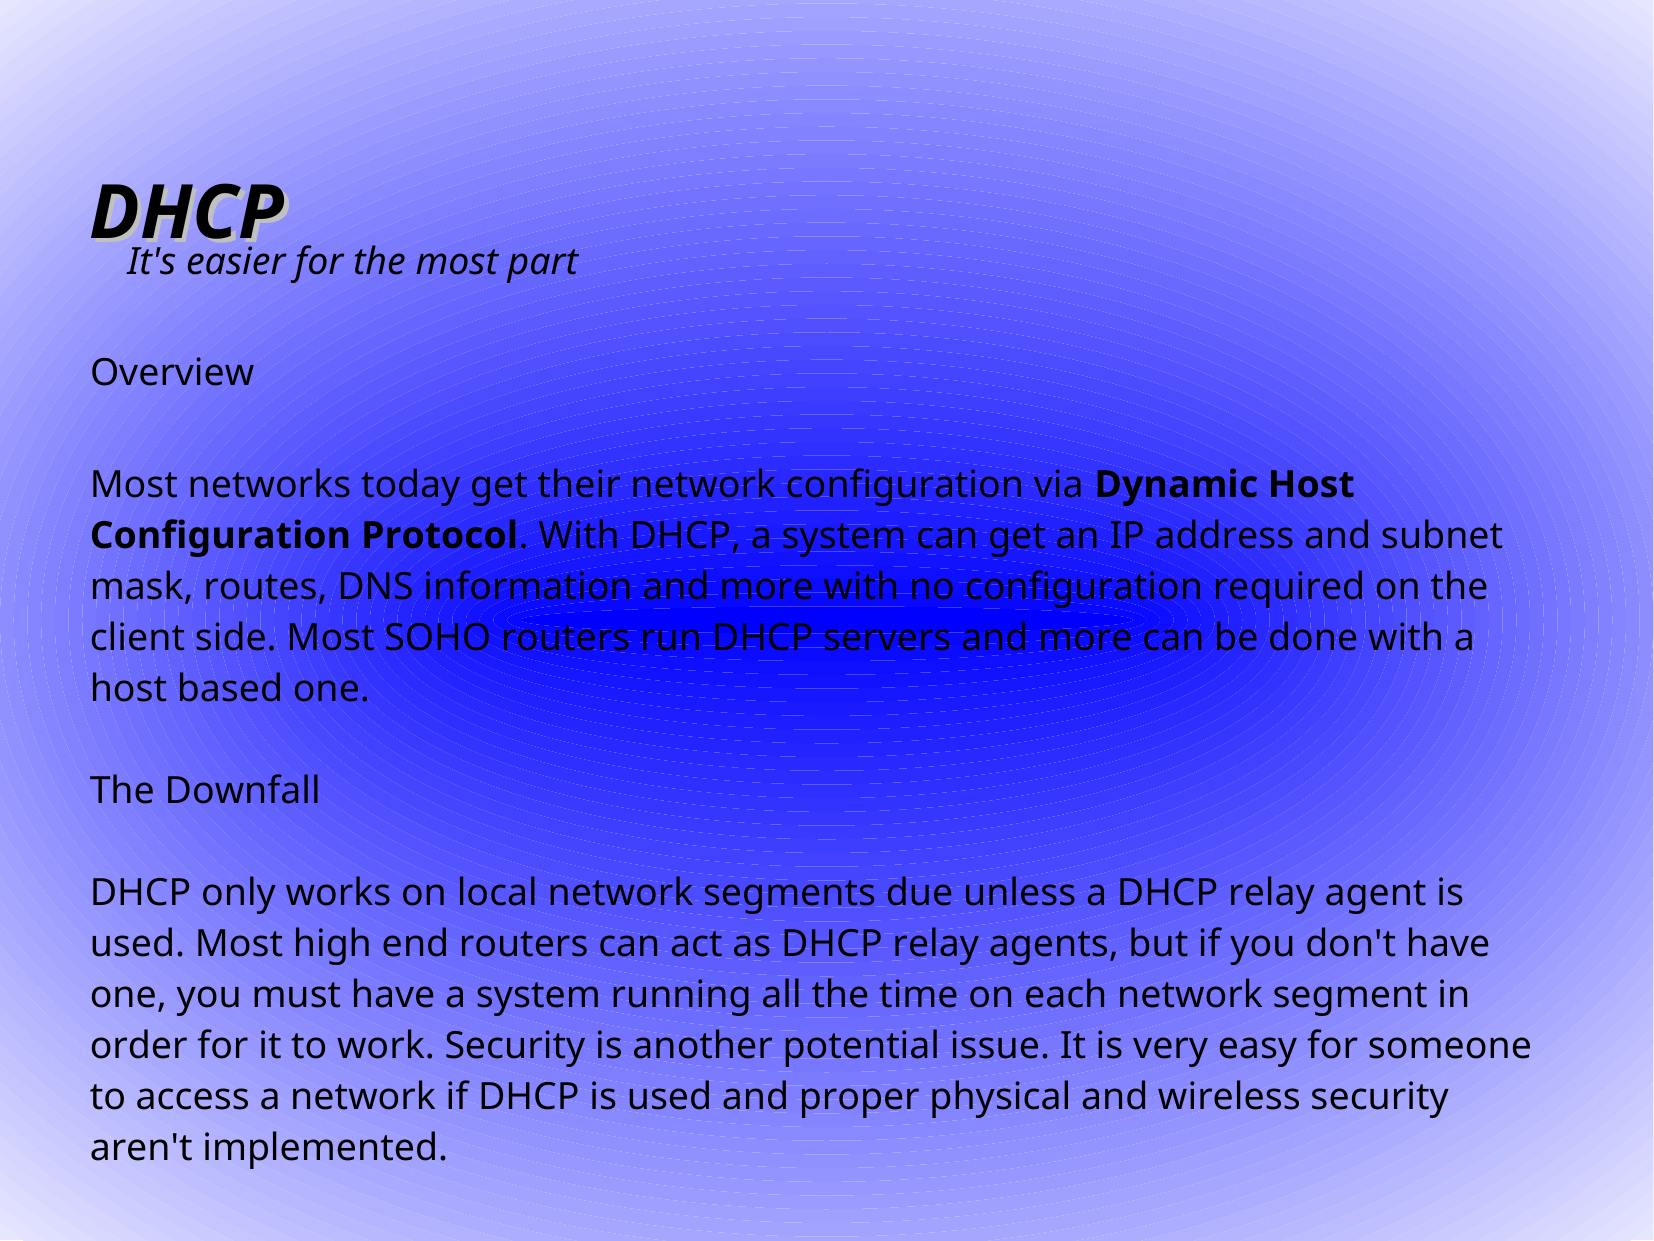

DHCP
It's easier for the most part
Overview
Most networks today get their network configuration via Dynamic Host Configuration Protocol. With DHCP, a system can get an IP address and subnet mask, routes, DNS information and more with no configuration required on the client side. Most SOHO routers run DHCP servers and more can be done with a host based one.
The Downfall
DHCP only works on local network segments due unless a DHCP relay agent is used. Most high end routers can act as DHCP relay agents, but if you don't have one, you must have a system running all the time on each network segment in order for it to work. Security is another potential issue. It is very easy for someone to access a network if DHCP is used and proper physical and wireless security aren't implemented.